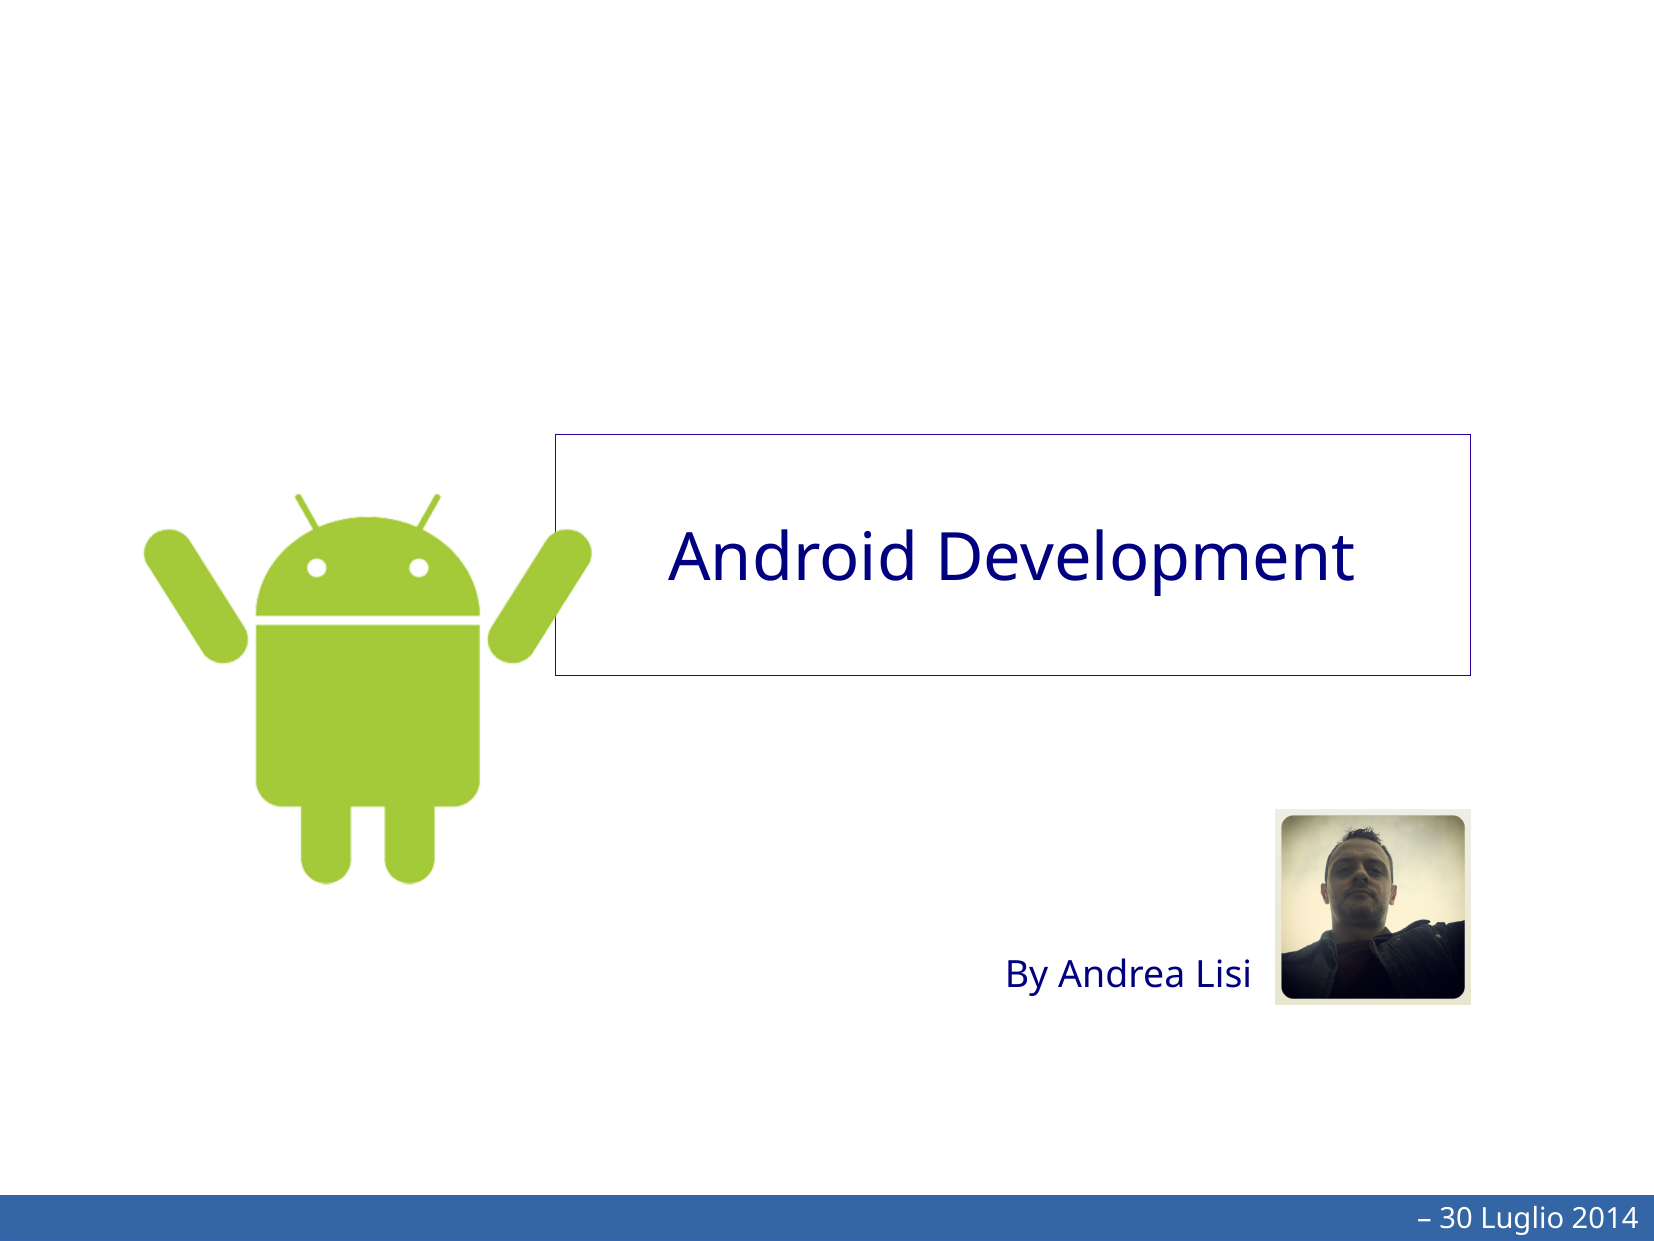

Android Development
By Andrea Lisi
– 30 Luglio 2014